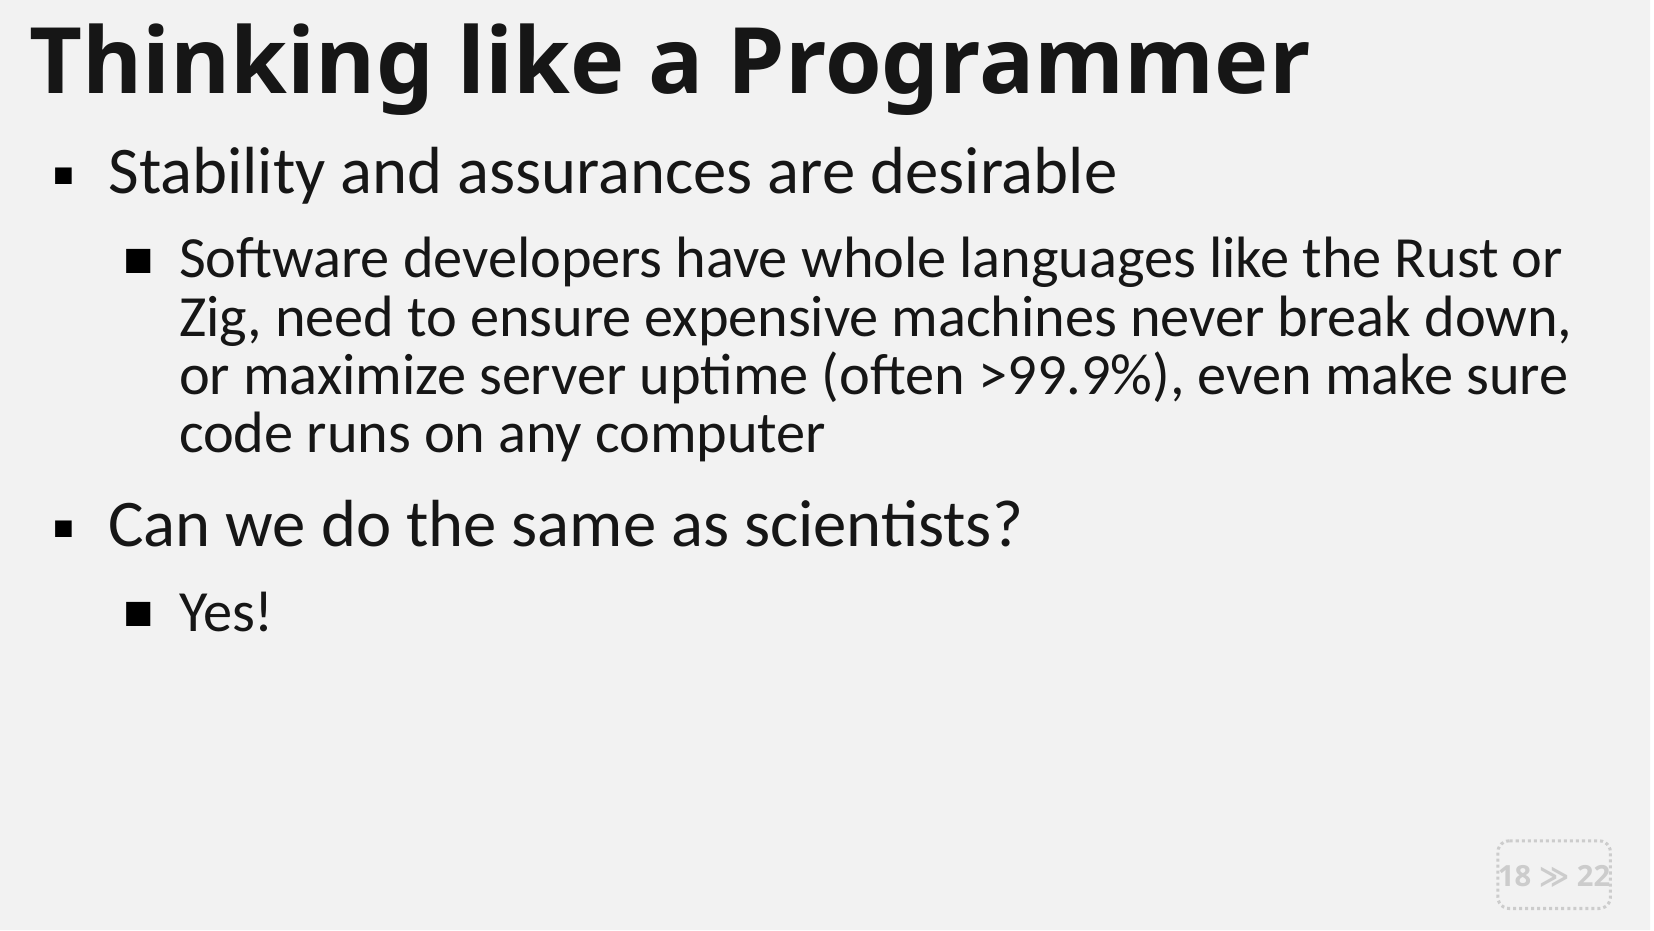

# Thinking like a Programmer
Stability and assurances are desirable
Software developers have whole languages like the Rust or Zig, need to ensure expensive machines never break down, or maximize server uptime (often >99.9%), even make sure code runs on any computer
Can we do the same as scientists?
Yes!